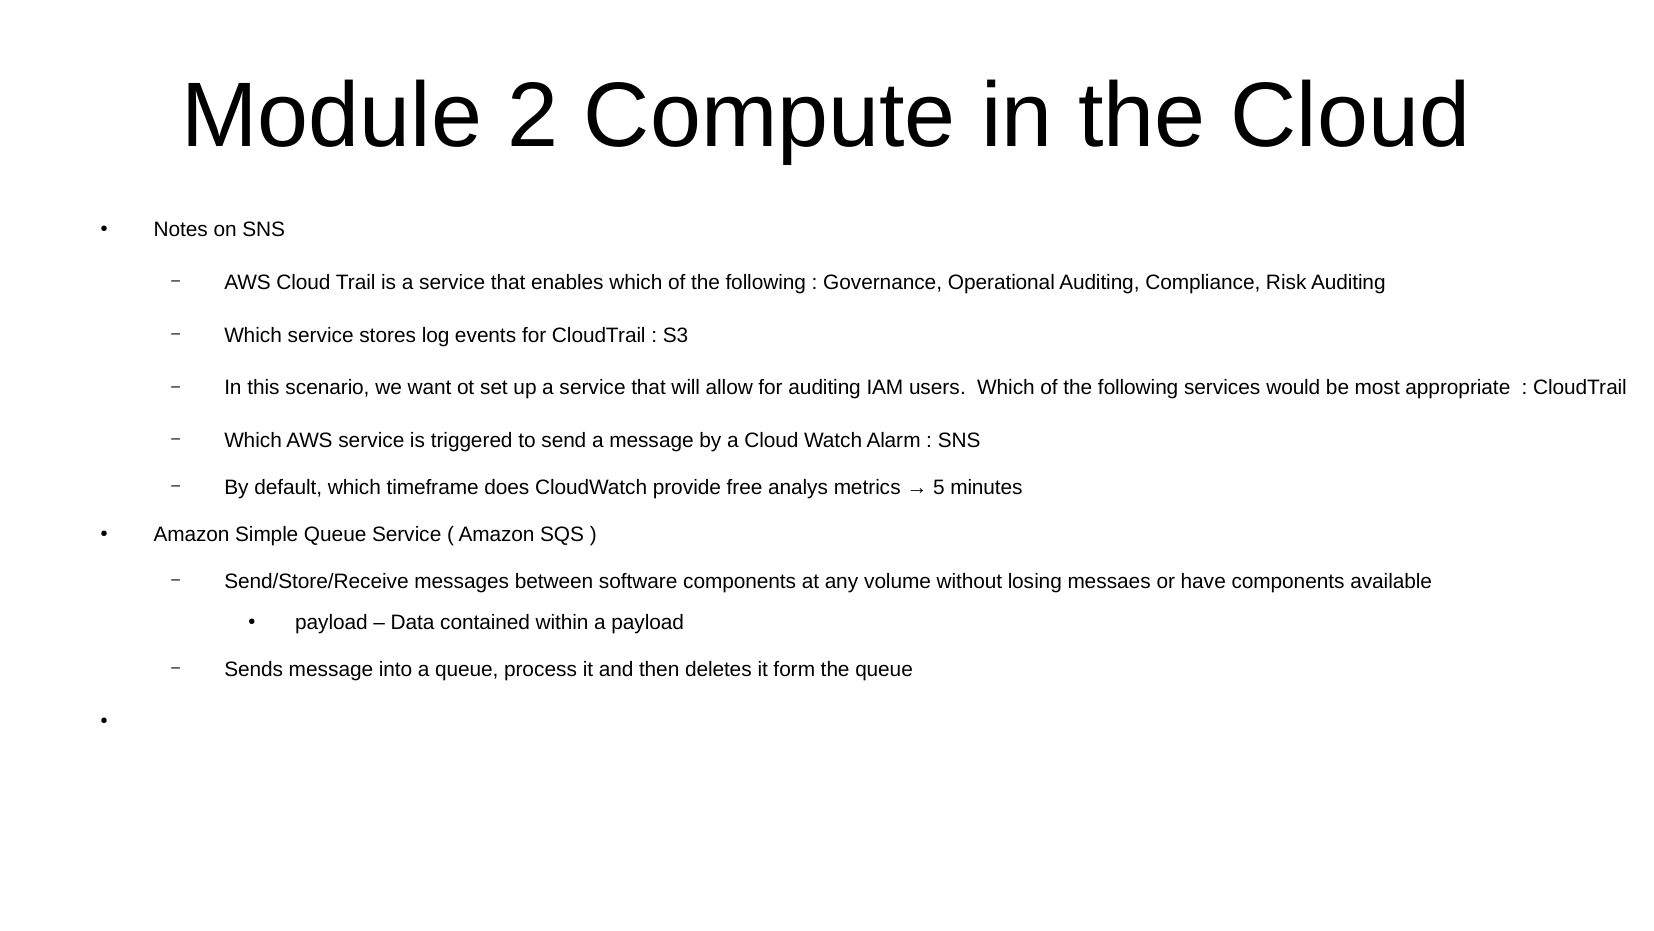

# Module 2 Compute in the Cloud
Notes on SNS
AWS Cloud Trail is a service that enables which of the following : Governance, Operational Auditing, Compliance, Risk Auditing
Which service stores log events for CloudTrail : S3
In this scenario, we want ot set up a service that will allow for auditing IAM users. Which of the following services would be most appropriate : CloudTrail
Which AWS service is triggered to send a message by a Cloud Watch Alarm : SNS
By default, which timeframe does CloudWatch provide free analys metrics → 5 minutes
Amazon Simple Queue Service ( Amazon SQS )
Send/Store/Receive messages between software components at any volume without losing messaes or have components available
payload – Data contained within a payload
Sends message into a queue, process it and then deletes it form the queue